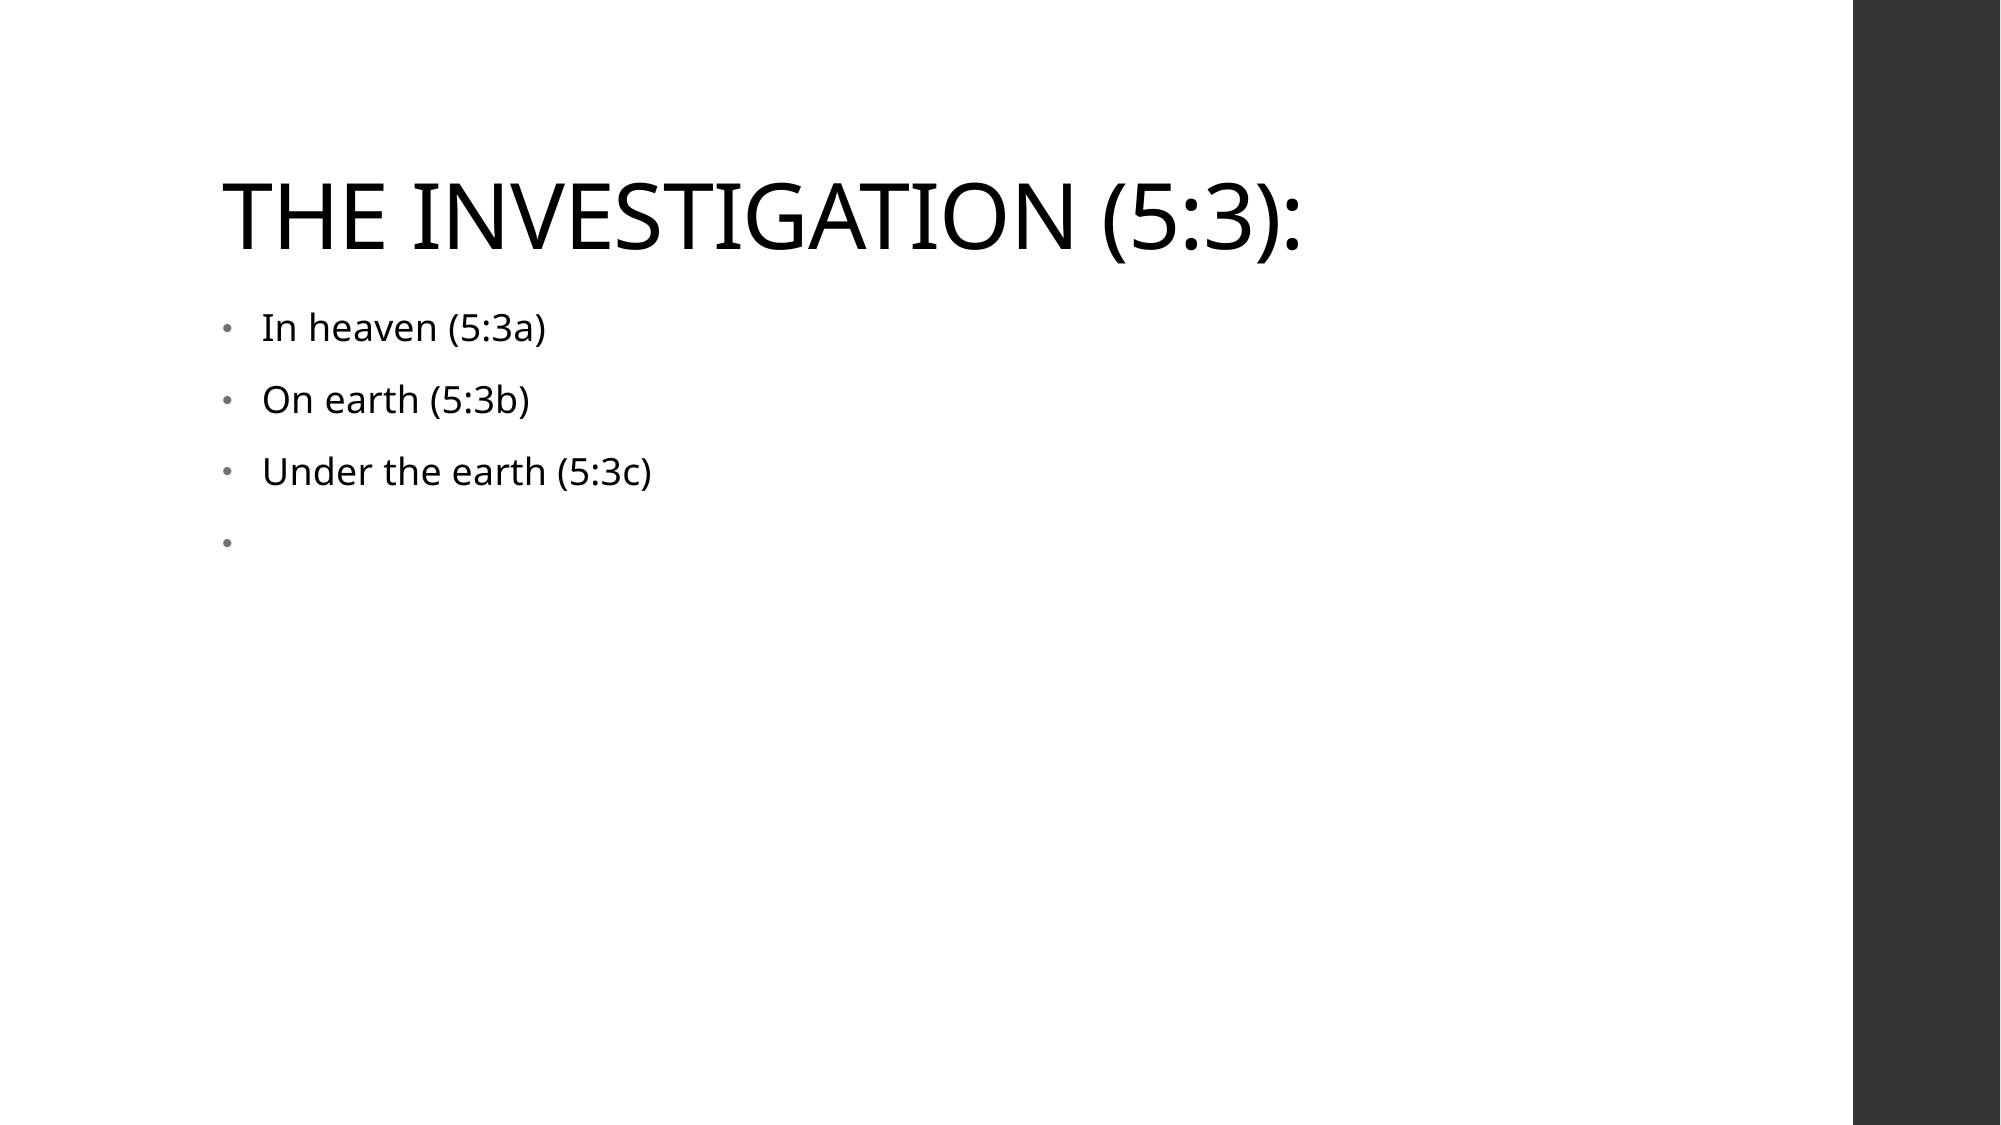

# THE INVESTIGATION (5:3):
 In heaven (5:3a)
 On earth (5:3b)
 Under the earth (5:3c)